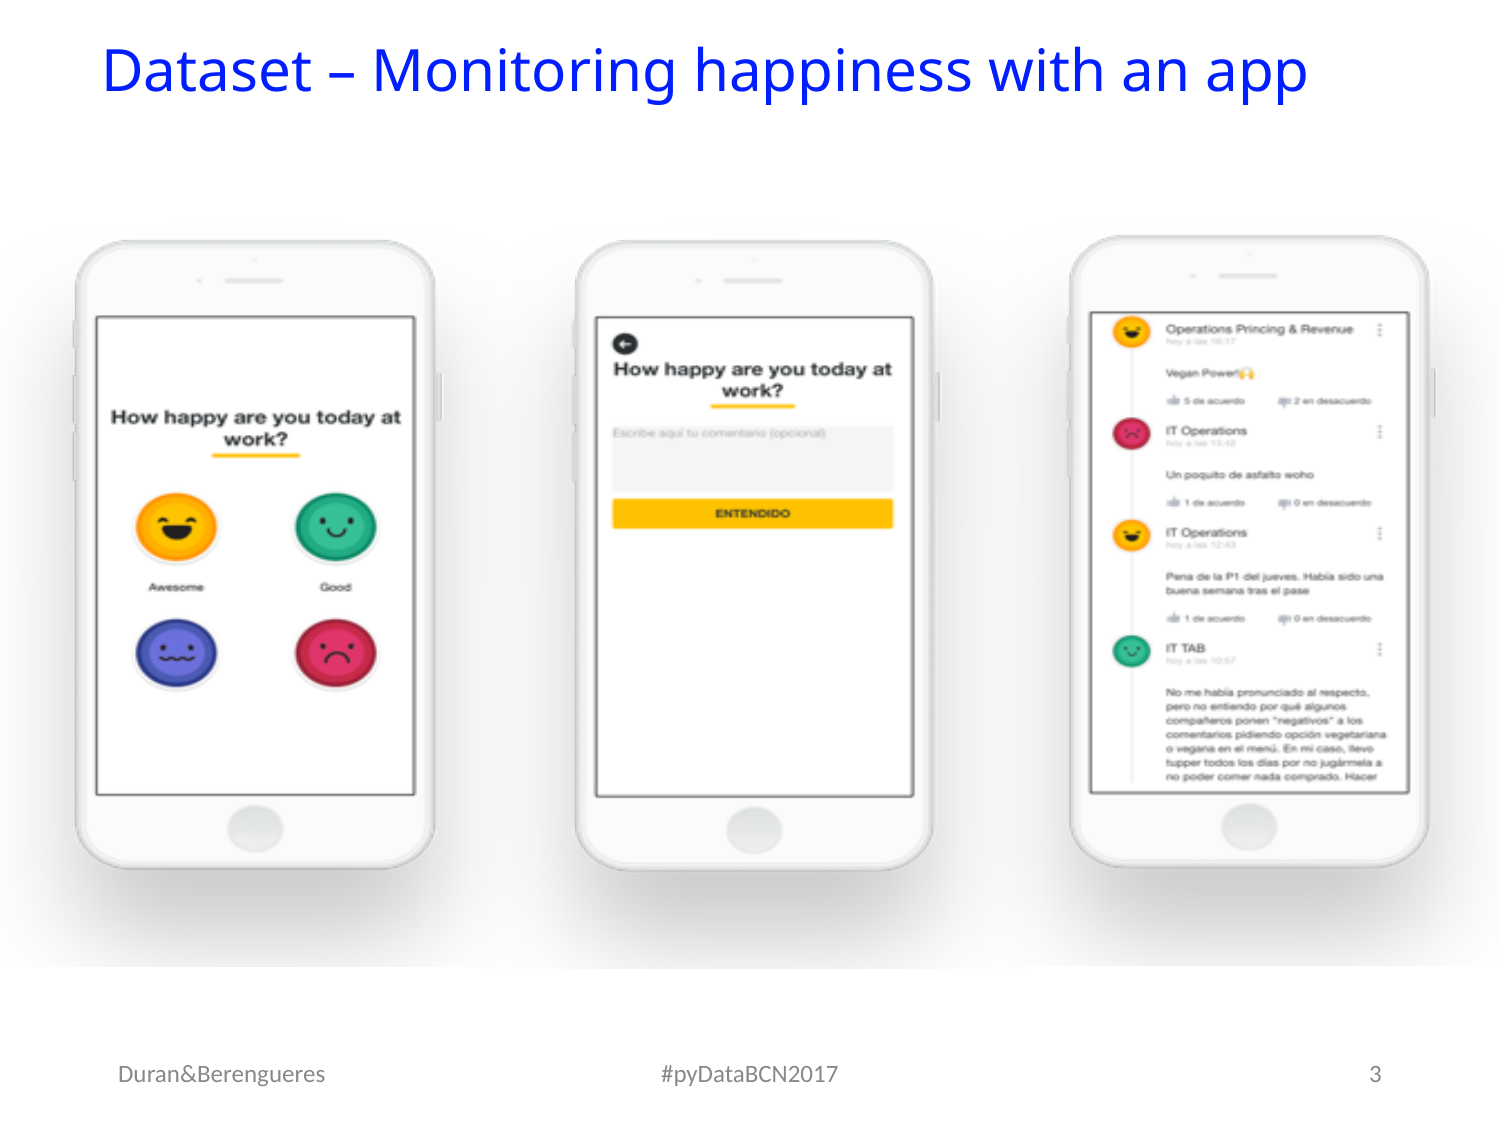

# Dataset – Monitoring happiness with an app
Duran&Berengueres
#pyDataBCN2017